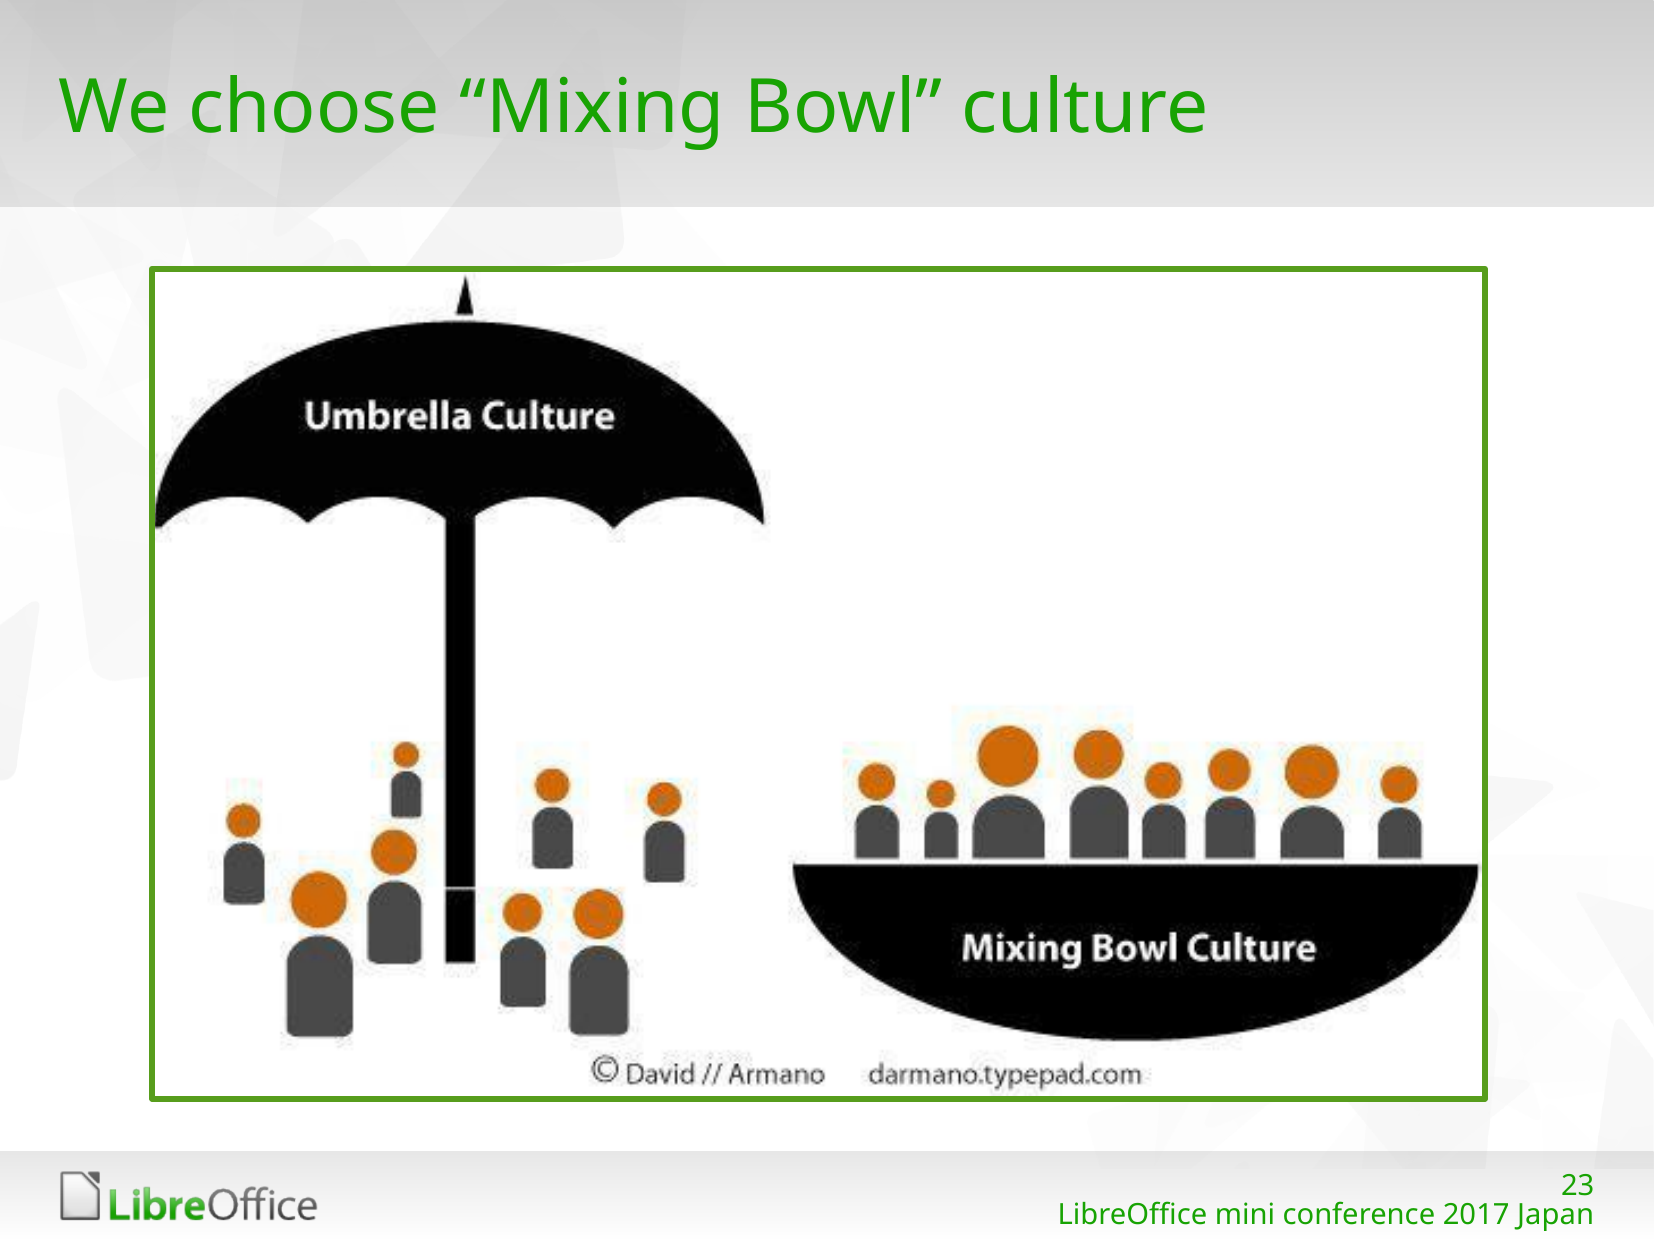

# We choose “Mixing Bowl” culture
23
 LibreOffice mini conference 2017 Japan